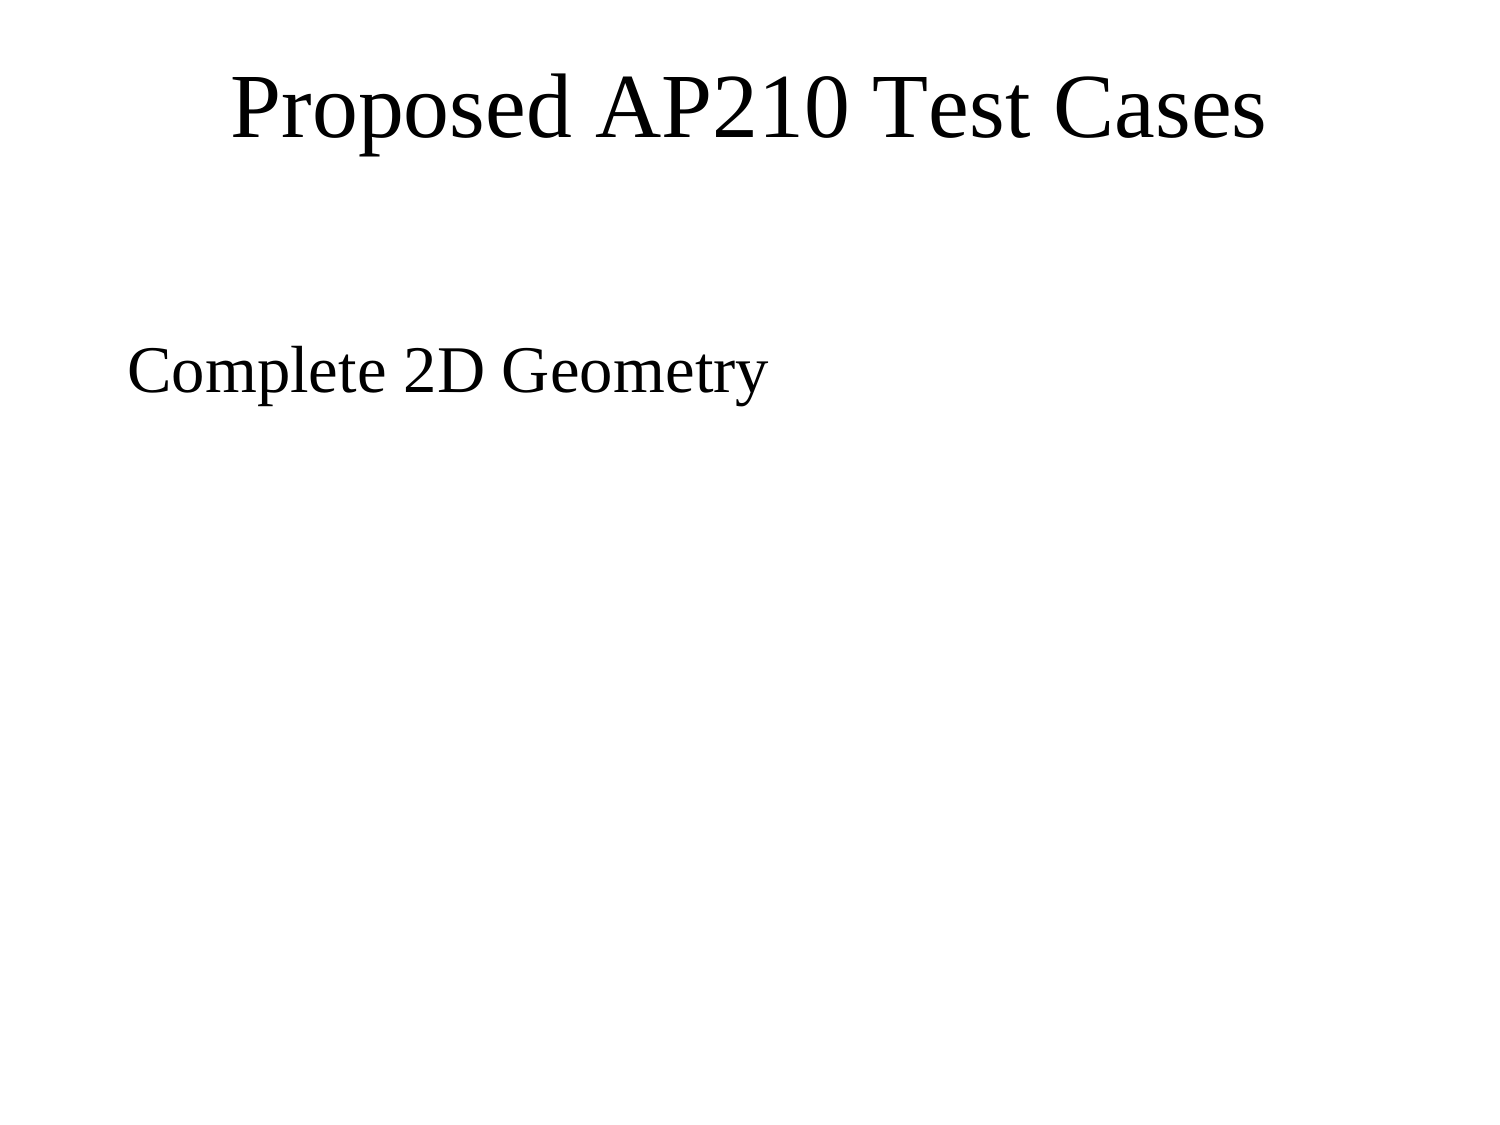

# Proposed AP210 Test Cases
Complete 2D Geometry